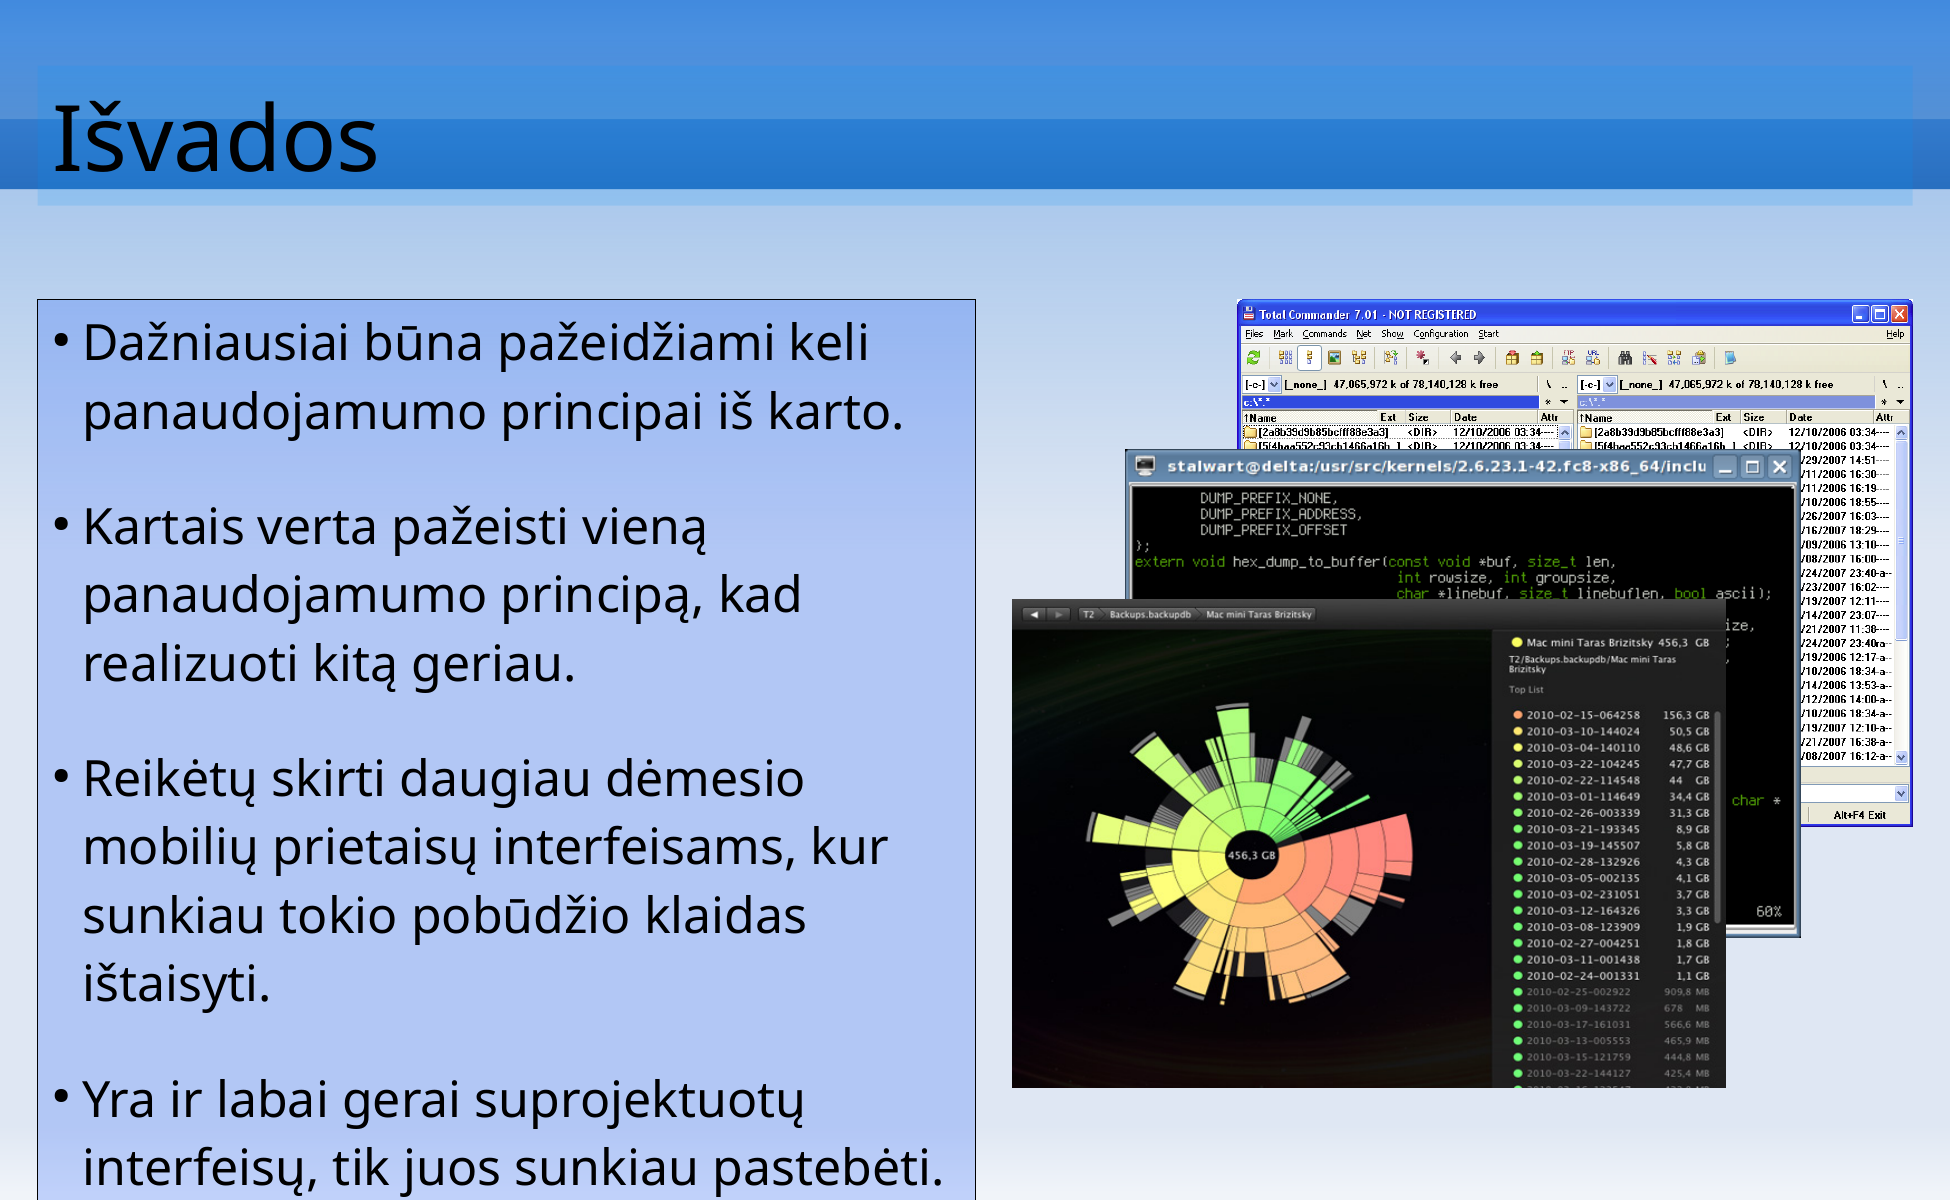

Išvados
Dažniausiai būna pažeidžiami keli panaudojamumo principai iš karto.
Kartais verta pažeisti vieną panaudojamumo principą, kad realizuoti kitą geriau.
Reikėtų skirti daugiau dėmesio mobilių prietaisų interfeisams, kur sunkiau tokio pobūdžio klaidas ištaisyti.
Yra ir labai gerai suprojektuotų interfeisų, tik juos sunkiau pastebėti.